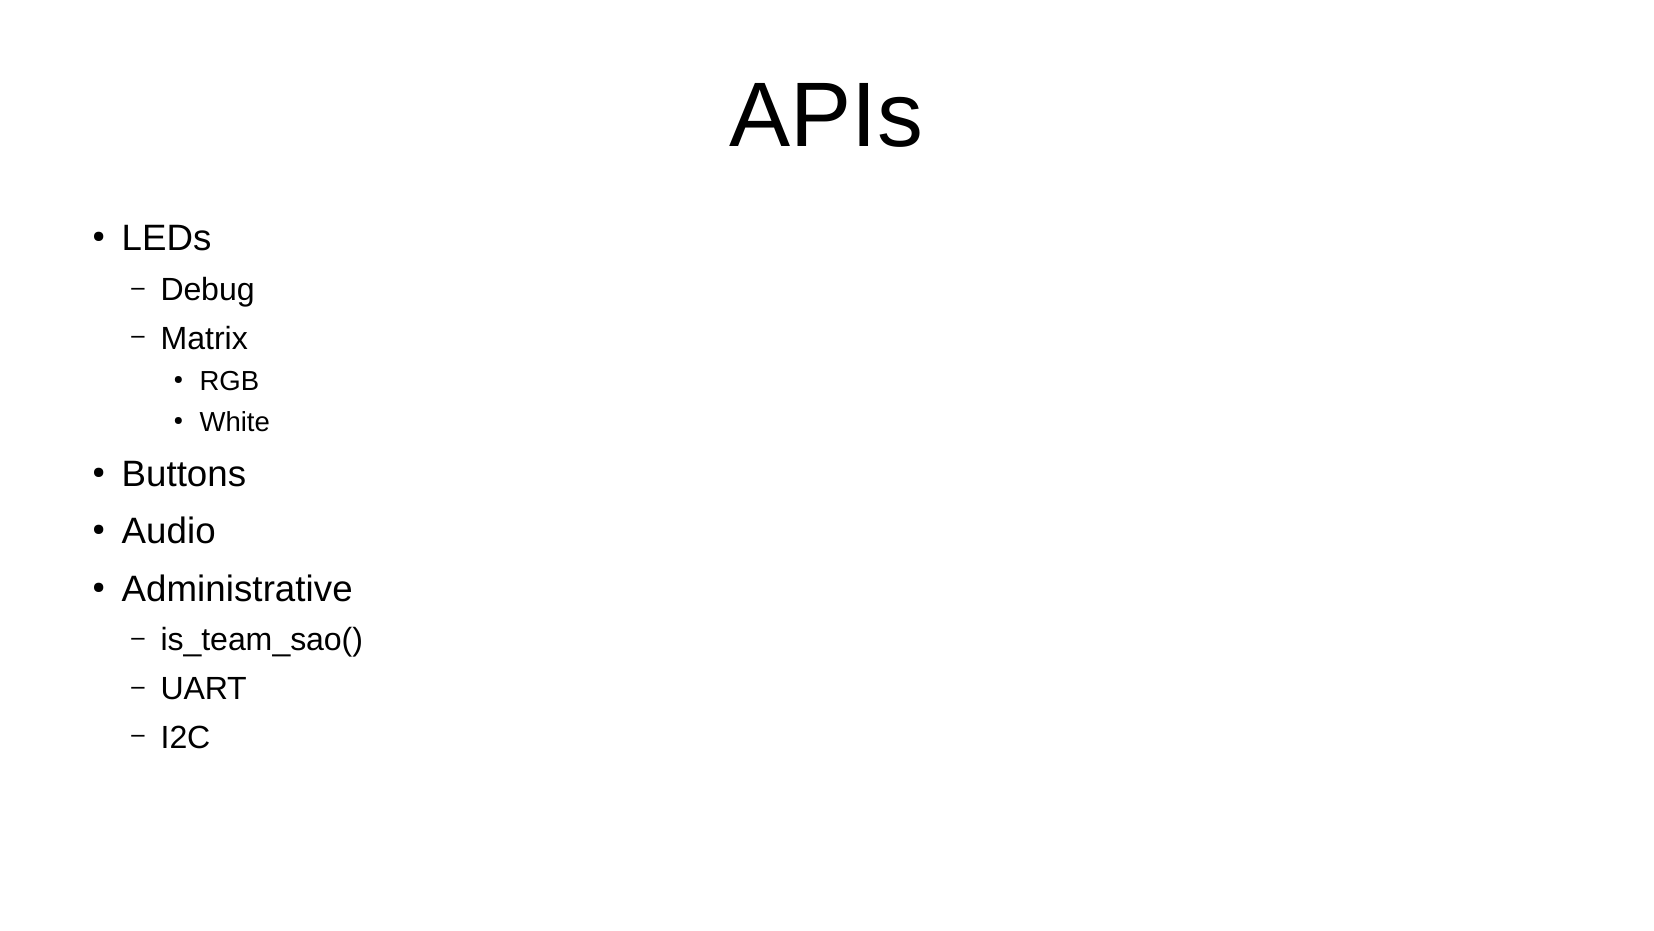

# APIs
LEDs
Debug
Matrix
RGB
White
Buttons
Audio
Administrative
is_team_sao()
UART
I2C